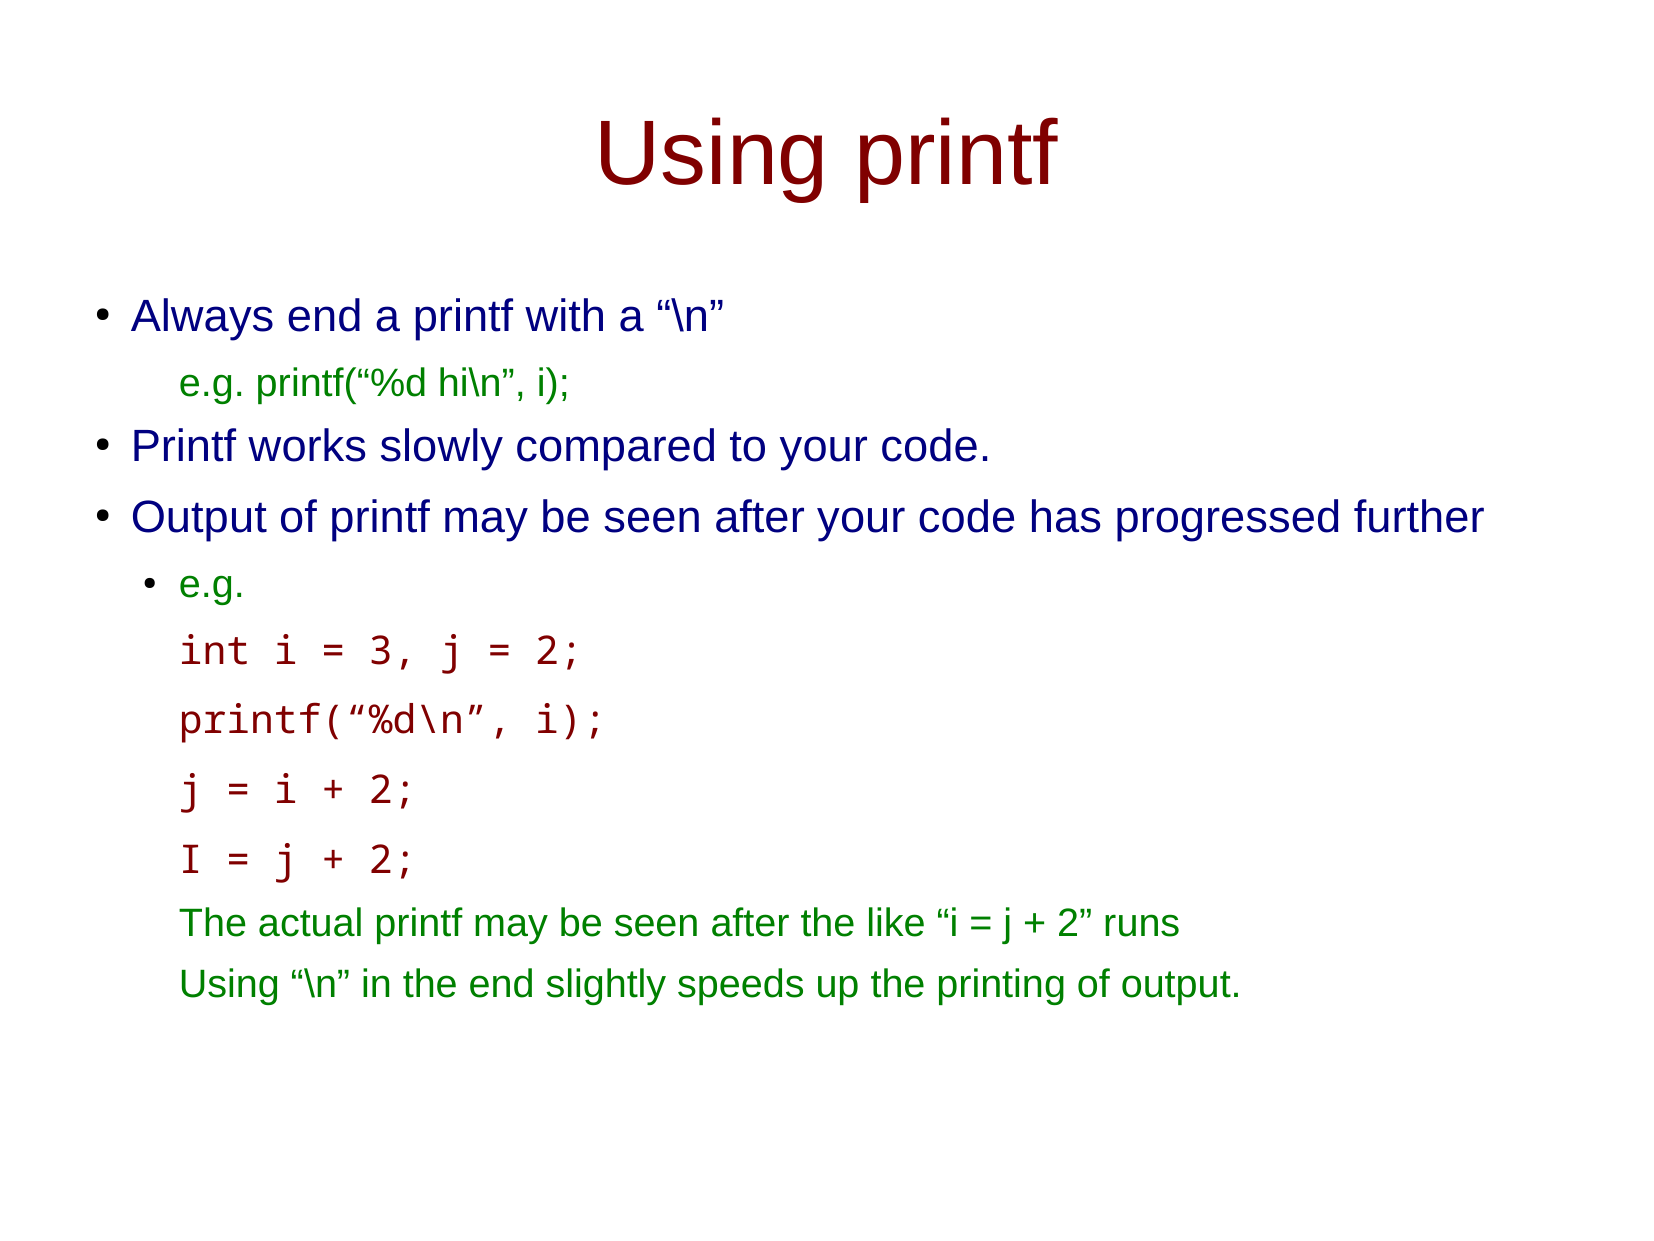

# Using printf
Always end a printf with a “\n”
e.g. printf(“%d hi\n”, i);
Printf works slowly compared to your code.
Output of printf may be seen after your code has progressed further
e.g.
int i = 3, j = 2;
printf(“%d\n”, i);
j = i + 2;
I = j + 2;
The actual printf may be seen after the like “i = j + 2” runs
Using “\n” in the end slightly speeds up the printing of output.